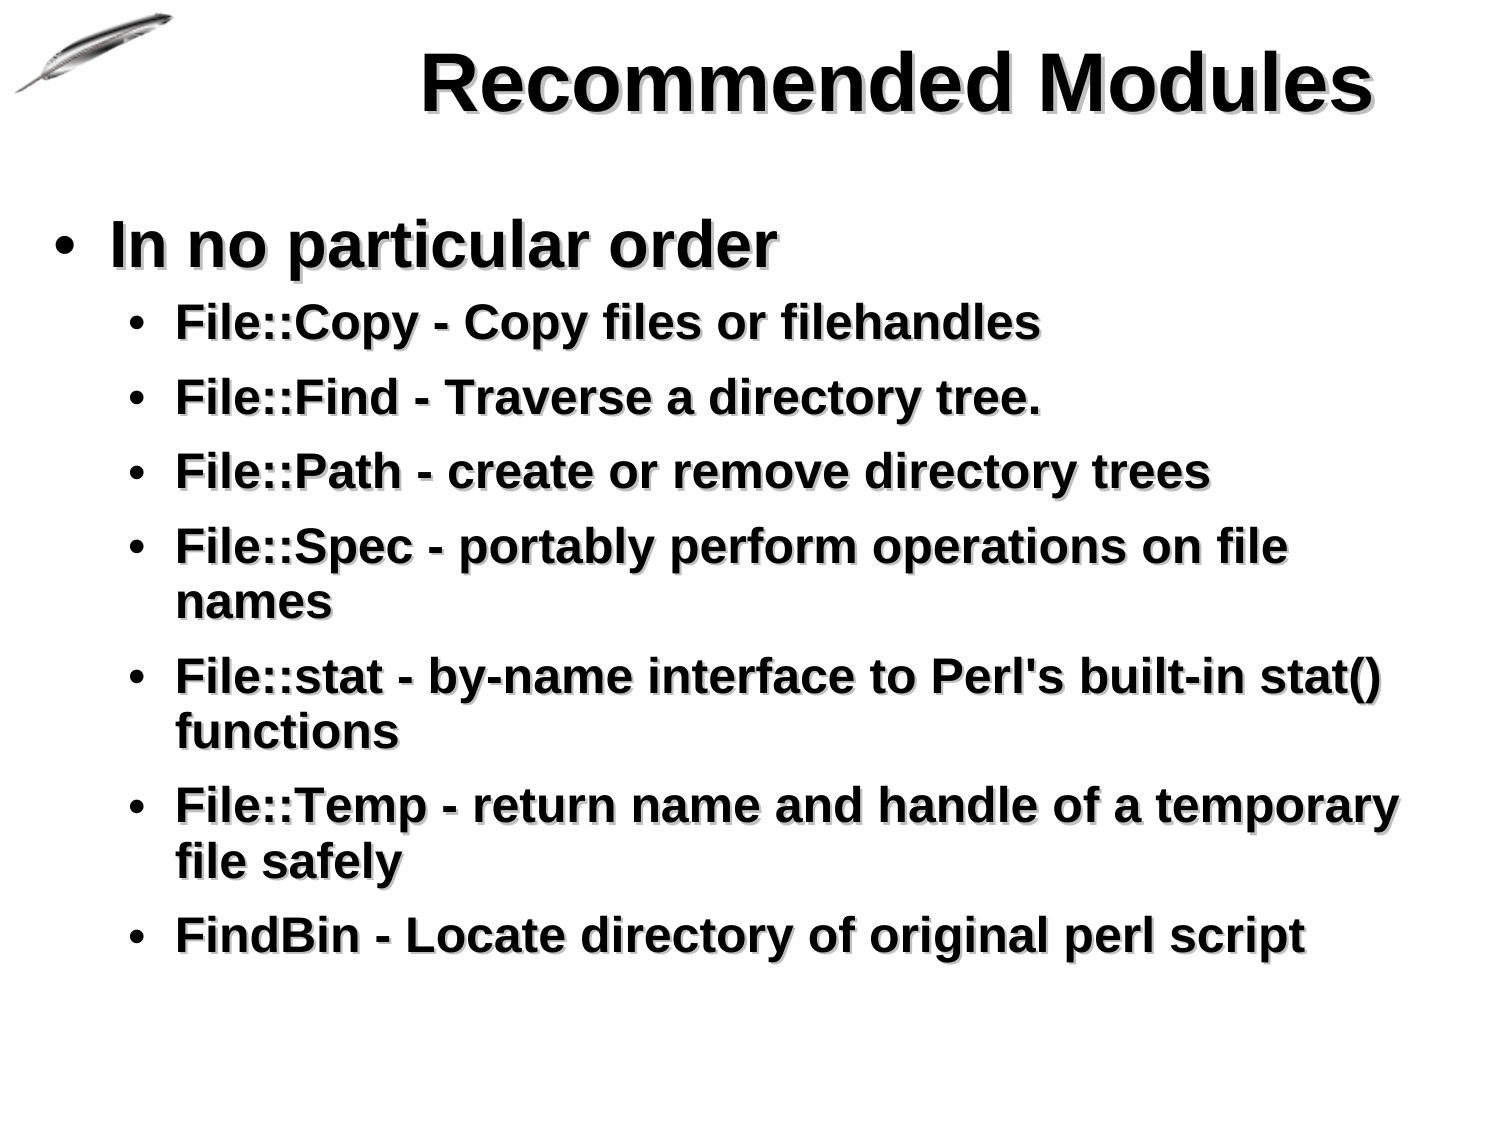

# Recommended Modules
In no particular order
File::Copy - Copy files or filehandles
File::Find - Traverse a directory tree.
File::Path - create or remove directory trees
File::Spec - portably perform operations on file names
File::stat - by-name interface to Perl's built-in stat() functions
File::Temp - return name and handle of a temporary file safely
FindBin - Locate directory of original perl script